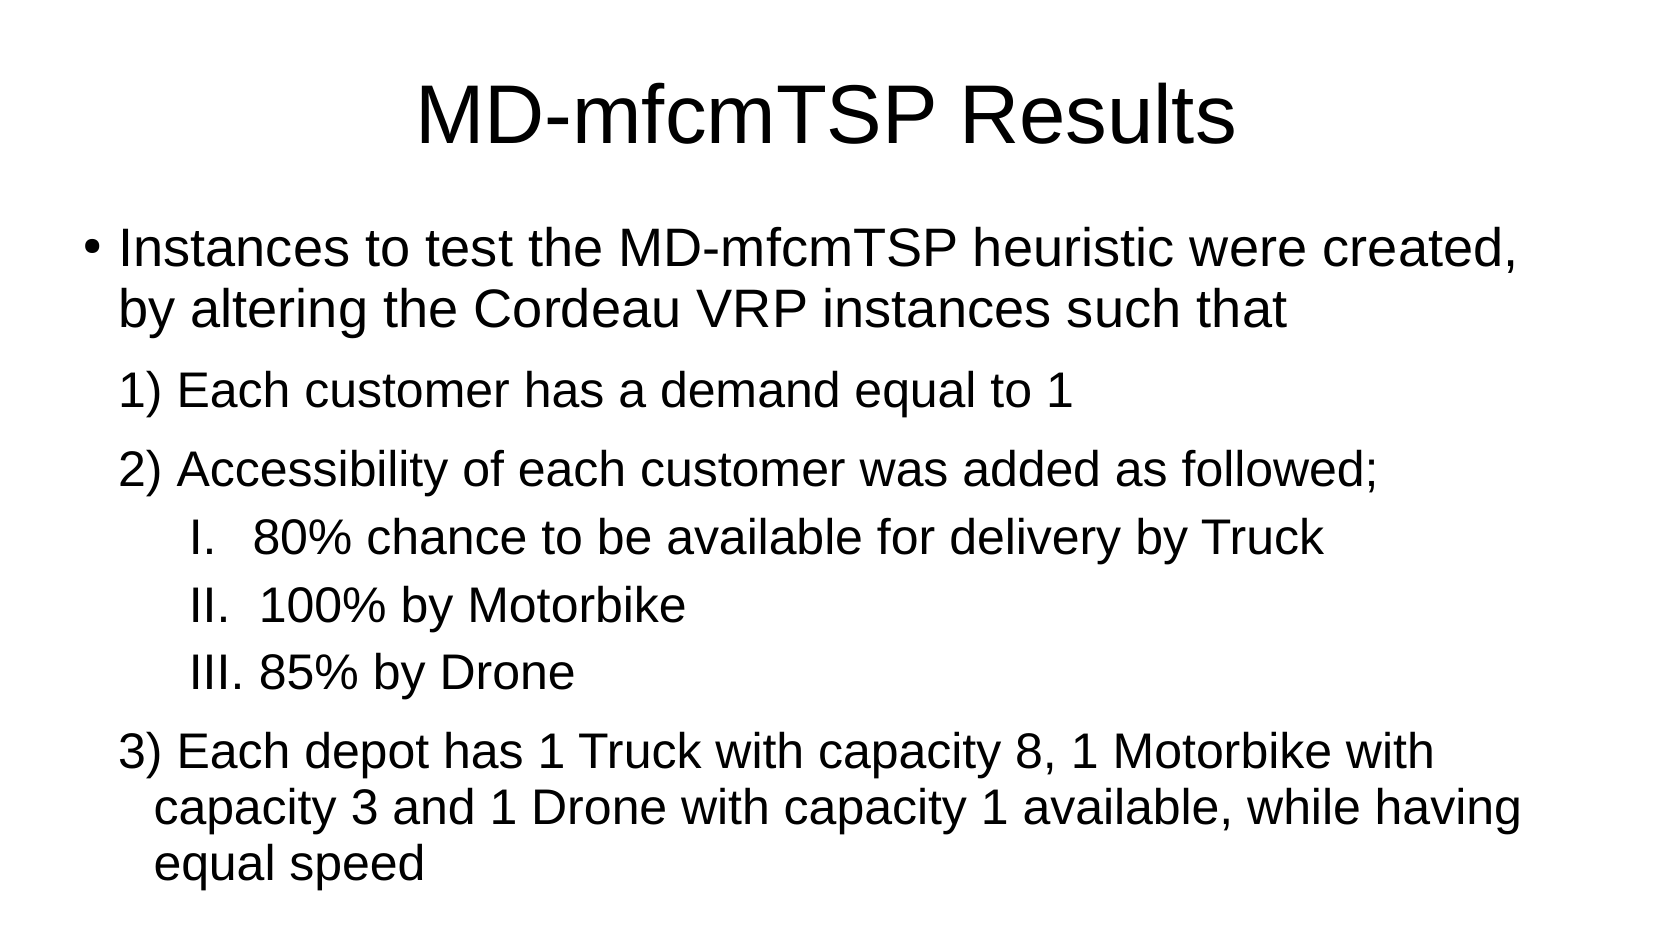

# MD-mfcmTSP Results
Instances to test the MD-mfcmTSP heuristic were created, by altering the Cordeau VRP instances such that
 Each customer has a demand equal to 1
 Accessibility of each customer was added as followed;
 80% chance to be available for delivery by Truck
 100% by Motorbike
 85% by Drone
 Each depot has 1 Truck with capacity 8, 1 Motorbike with capacity 3 and 1 Drone with capacity 1 available, while having equal speed